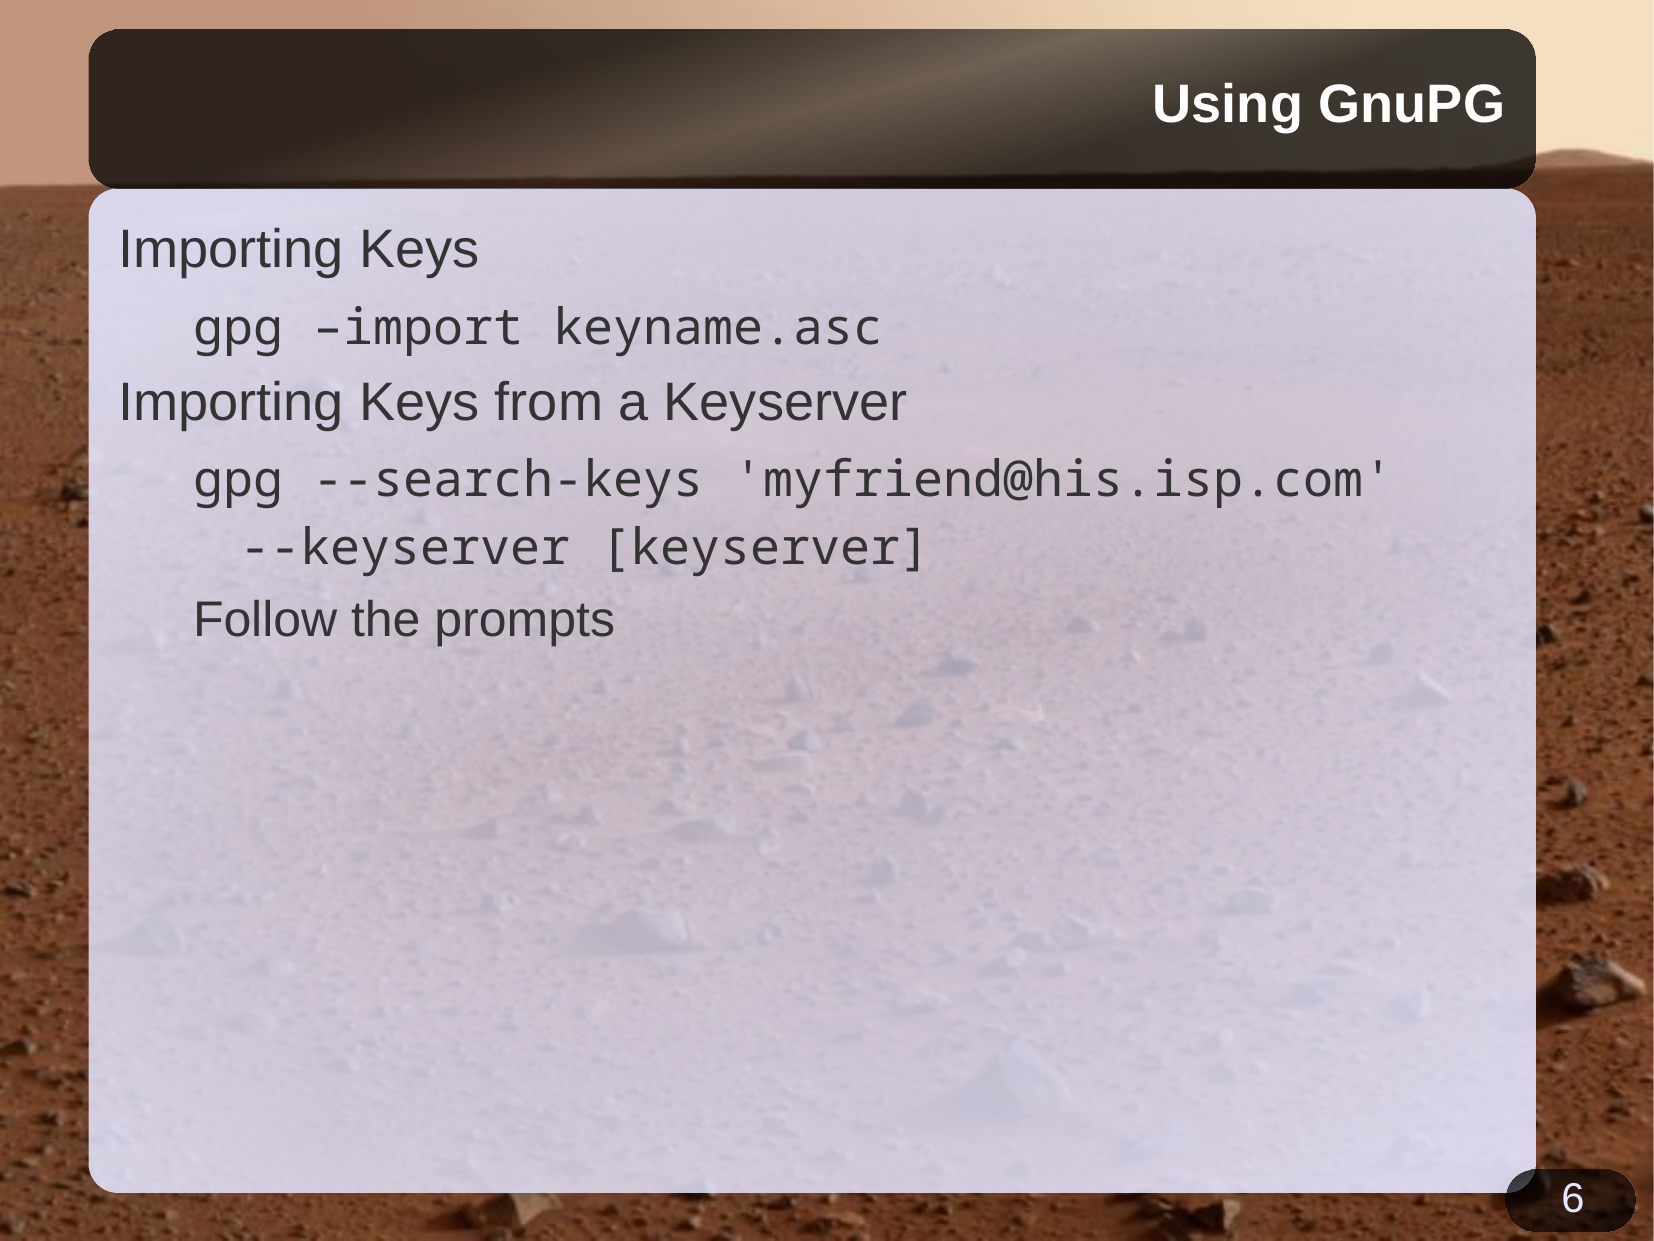

# Using GnuPG
Importing Keys
gpg –import keyname.asc
Importing Keys from a Keyserver
gpg --search-keys 'myfriend@his.isp.com' --keyserver [keyserver]
Follow the prompts